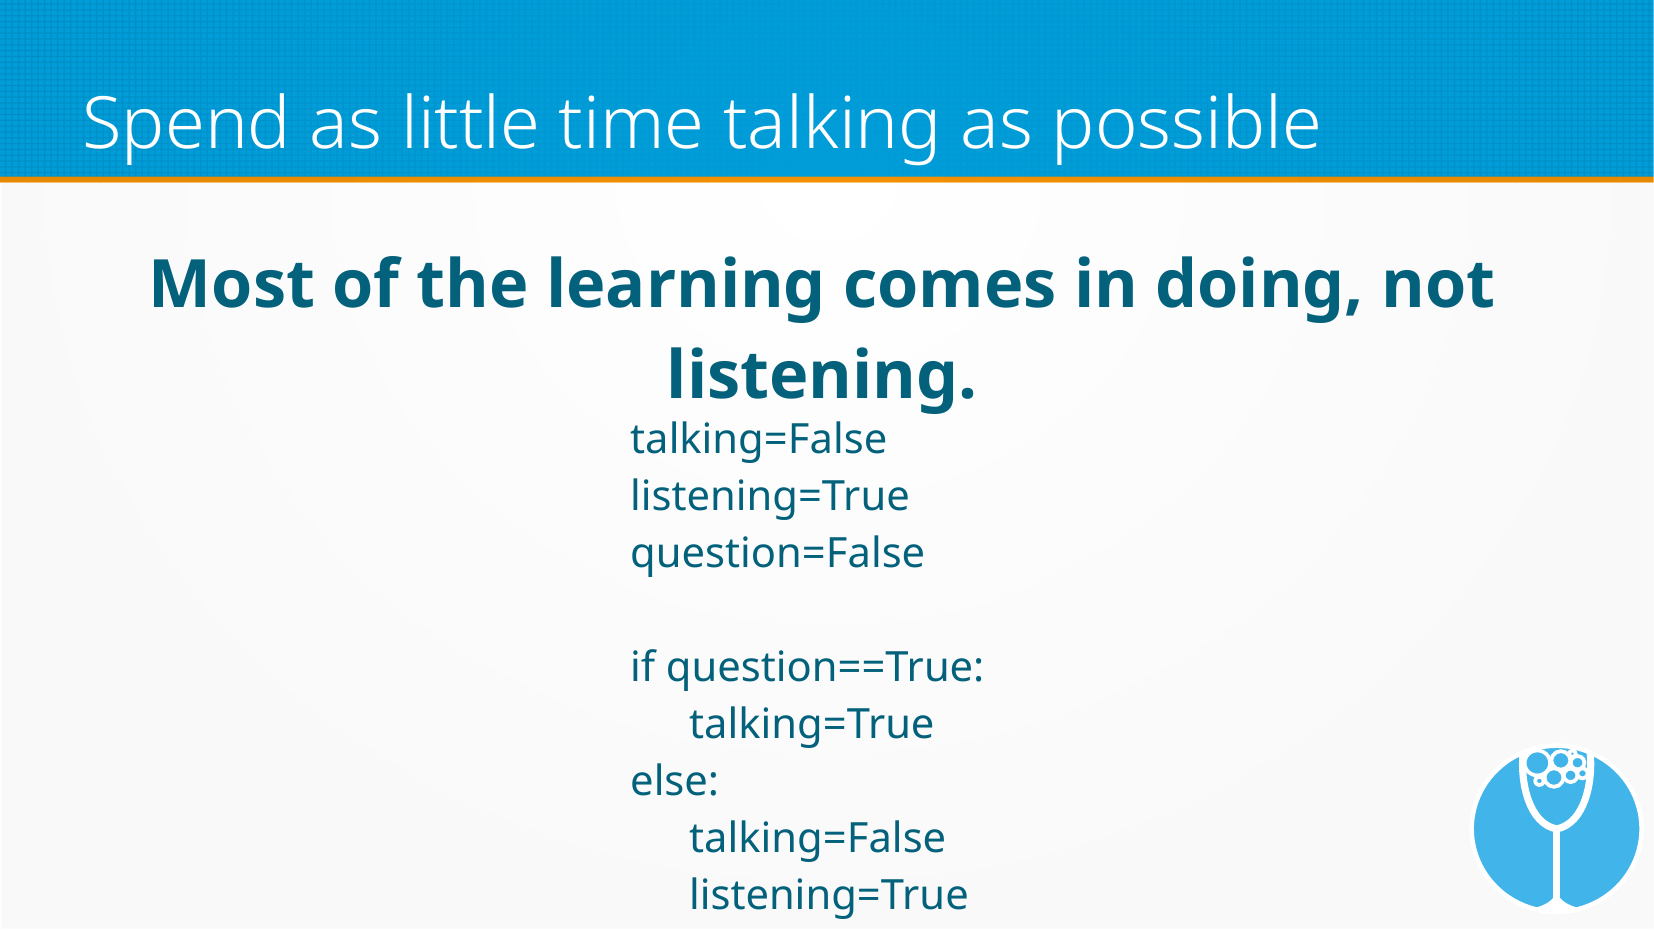

# Spend as little time talking as possible
Most of the learning comes in doing, not listening.
talking=False
listening=True
question=False
if question==True:
	talking=True
else:
	talking=False
	listening=True